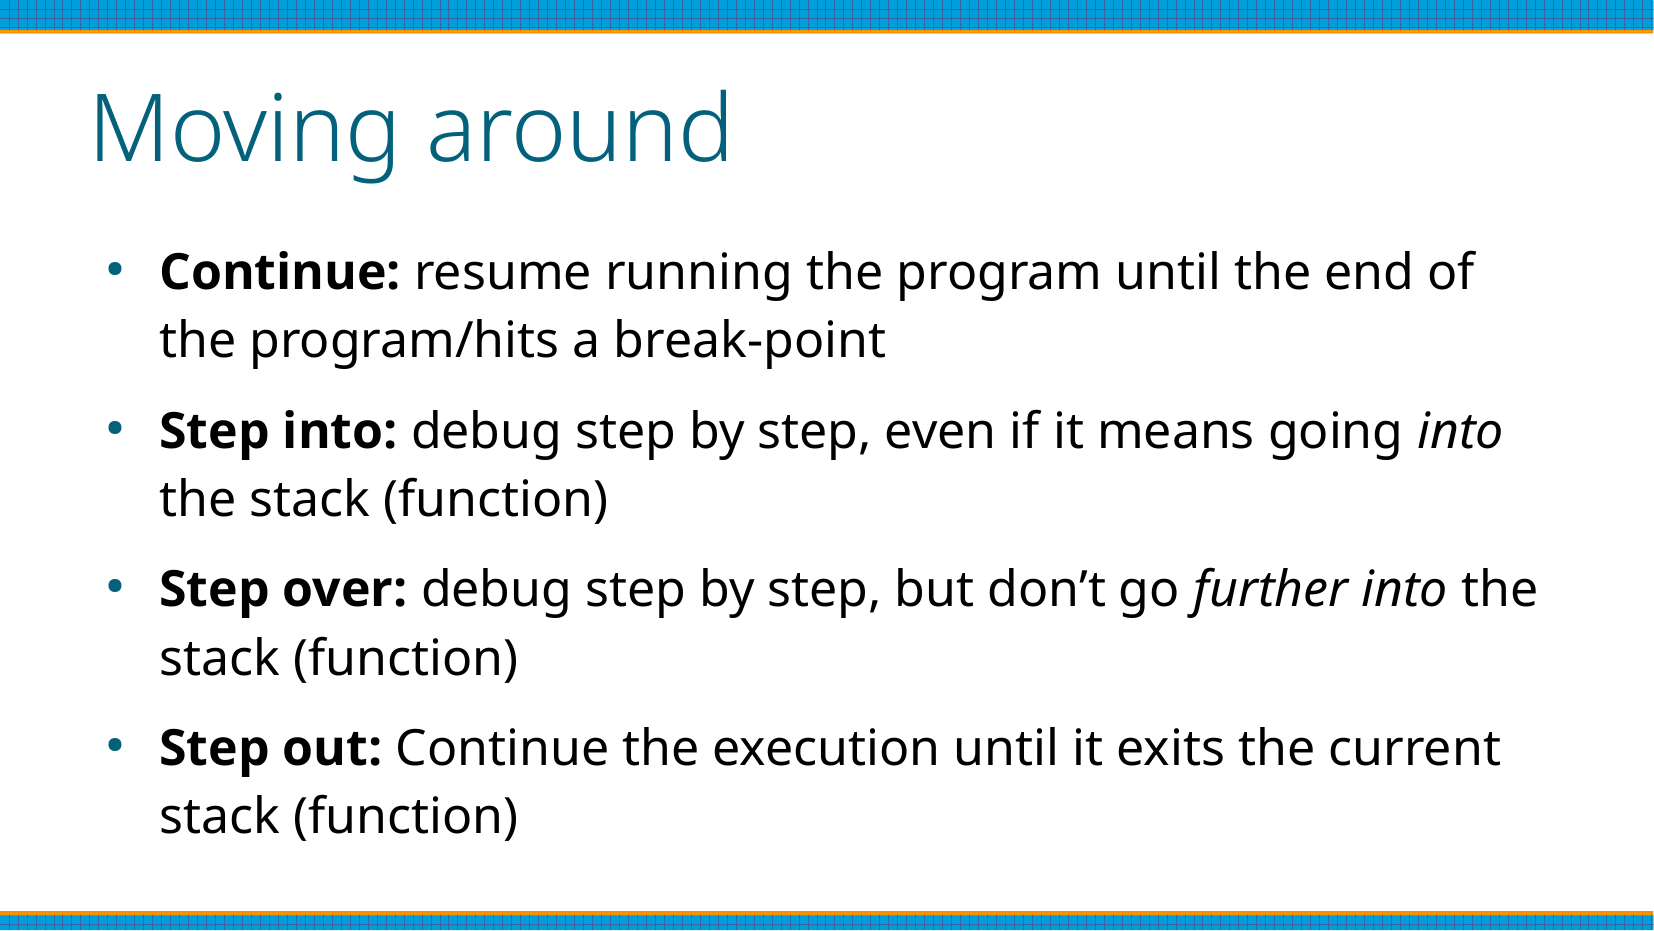

# Moving around
Continue: resume running the program until the end of the program/hits a break-point
Step into: debug step by step, even if it means going into the stack (function)
Step over: debug step by step, but don’t go further into the stack (function)
Step out: Continue the execution until it exits the current stack (function)